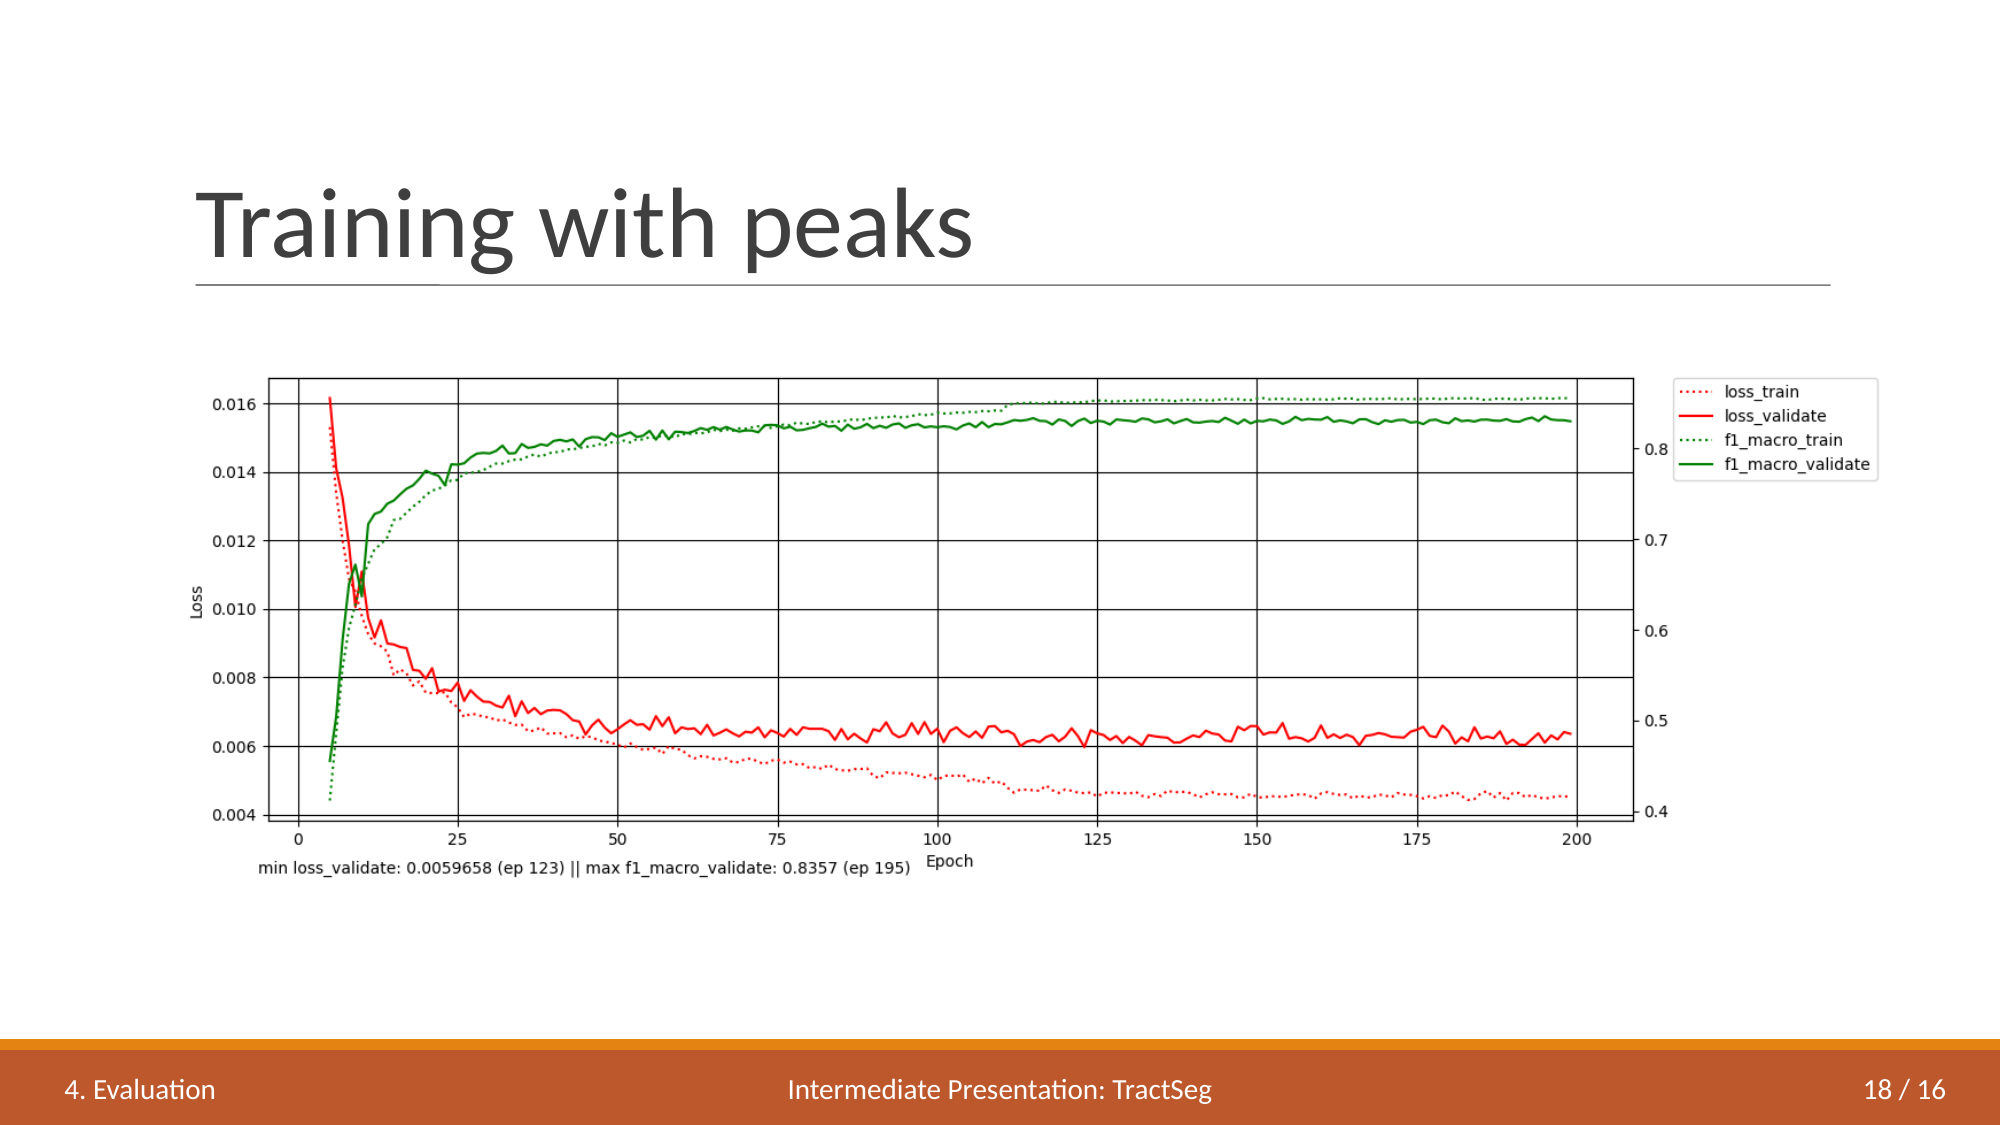

# Training with peaks
4. Evaluation
Intermediate Presentation: TractSeg